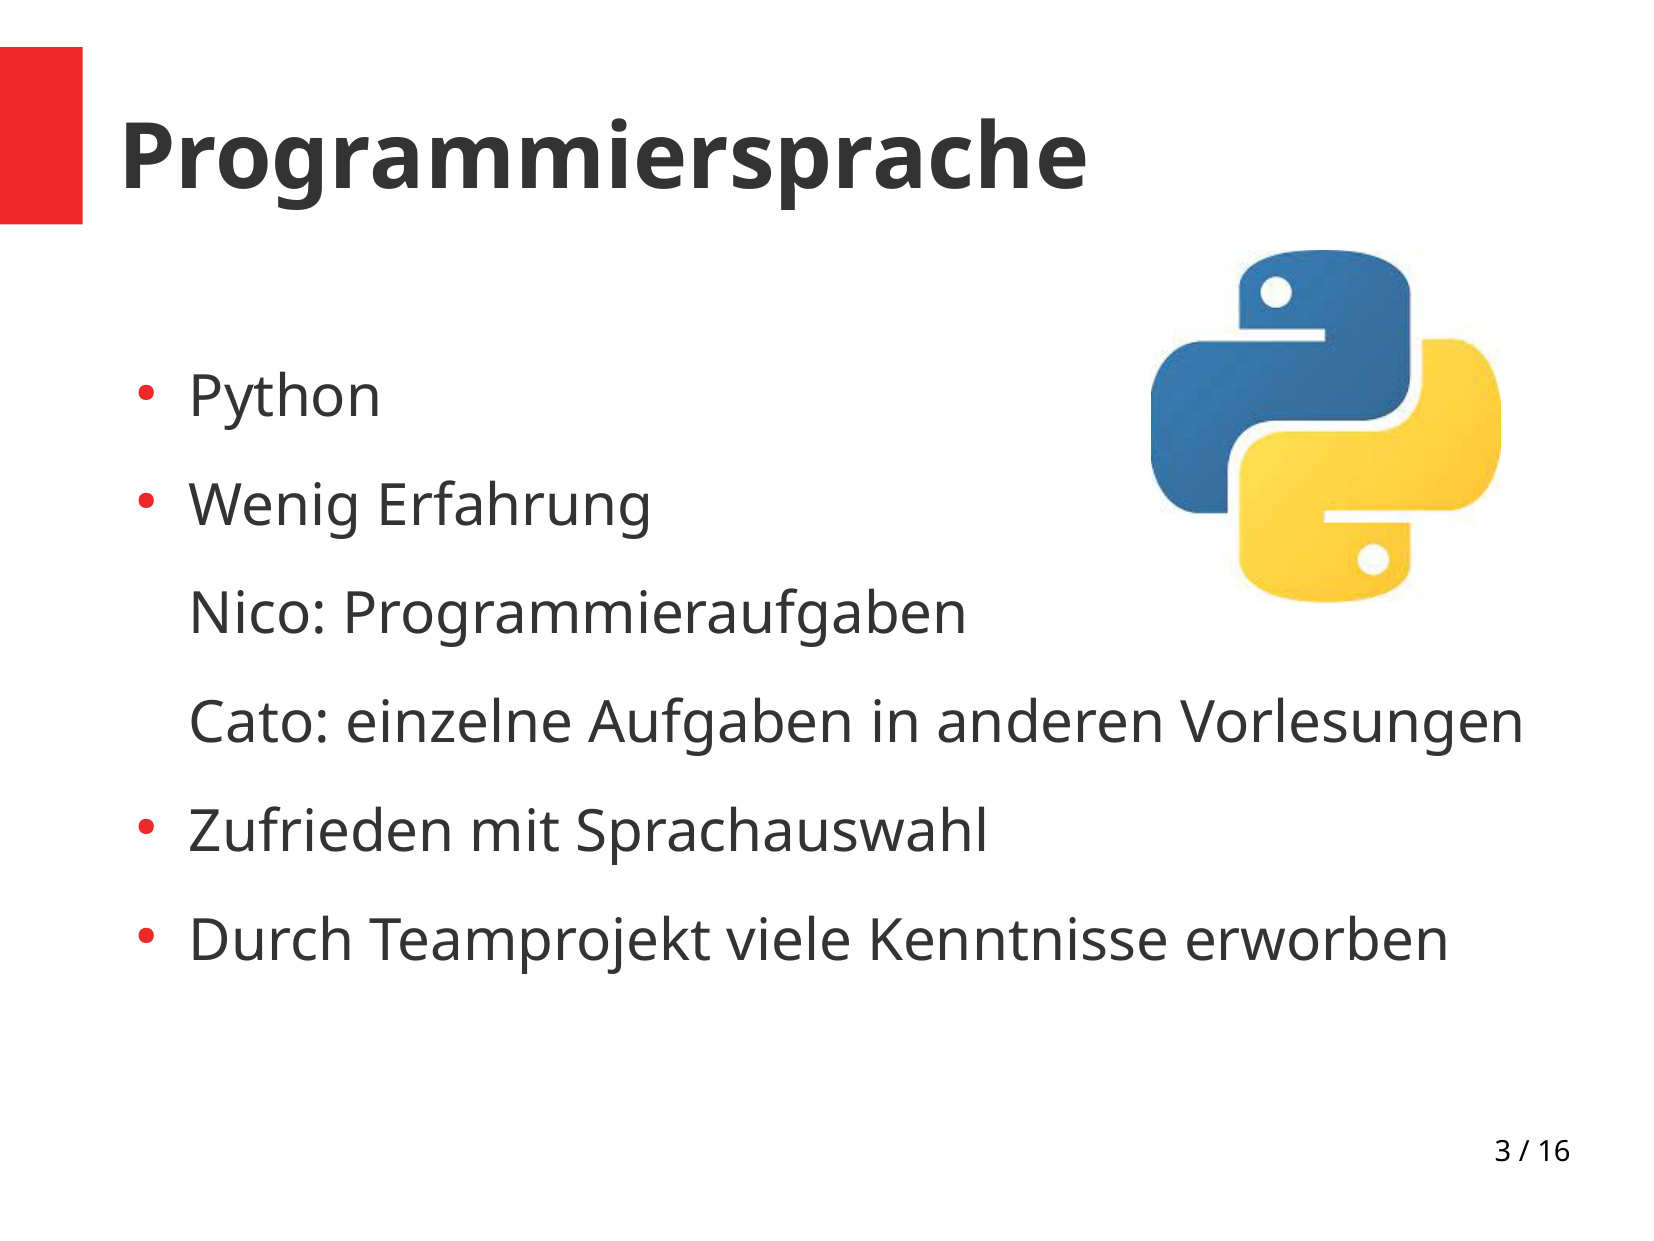

# Programmiersprache
Python
Wenig Erfahrung
Nico: Programmieraufgaben
Cato: einzelne Aufgaben in anderen Vorlesungen
Zufrieden mit Sprachauswahl
Durch Teamprojekt viele Kenntnisse erworben
3